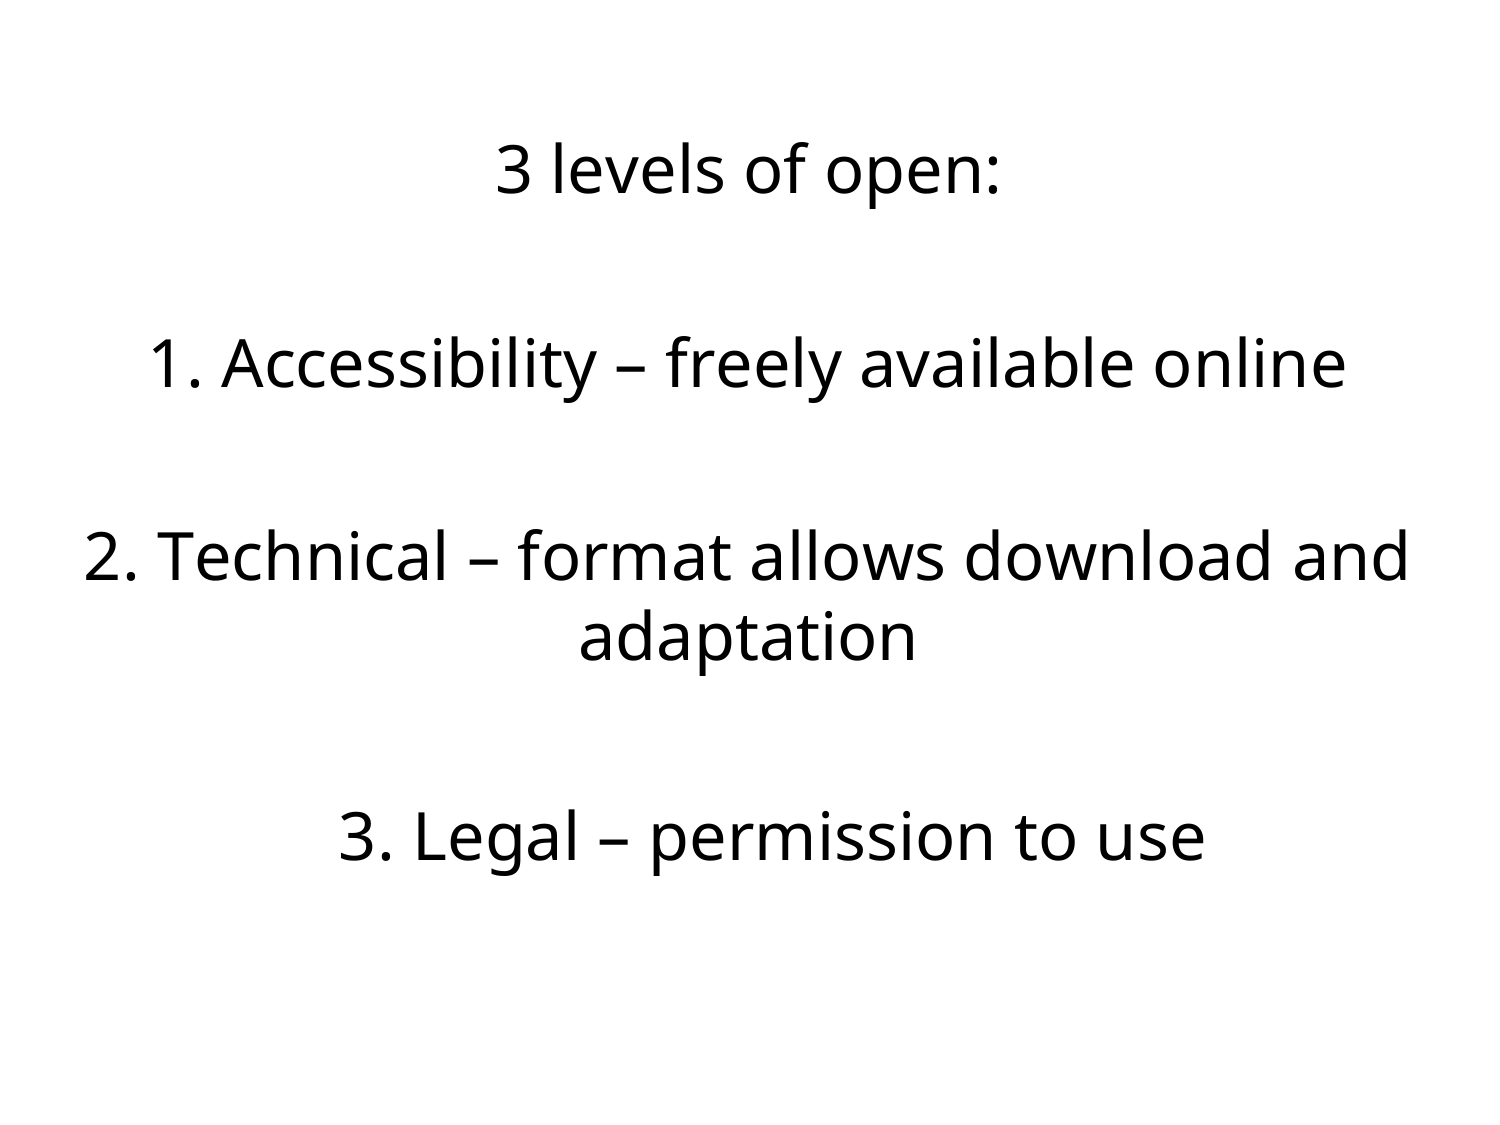

# 3 levels of open:
1. Accessibility – freely available online
2. Technical – format allows download and adaptation
3. Legal – permission to use